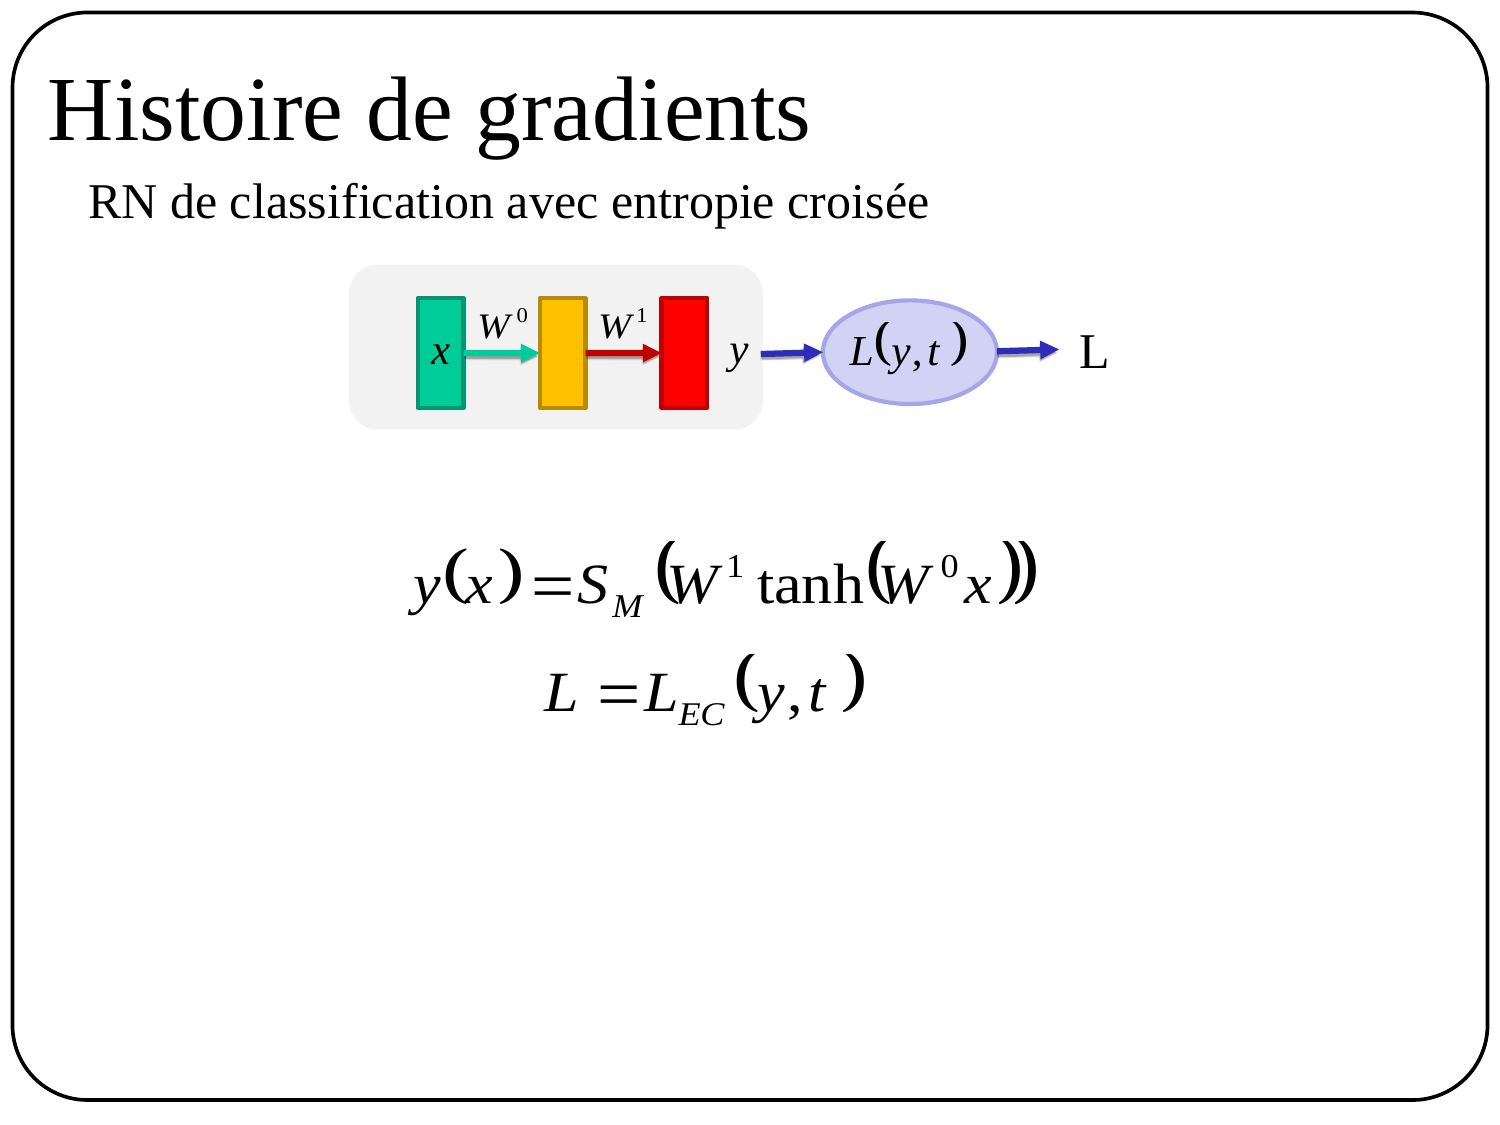

# Histoire de gradients
RN de classification avec entropie croisée
L